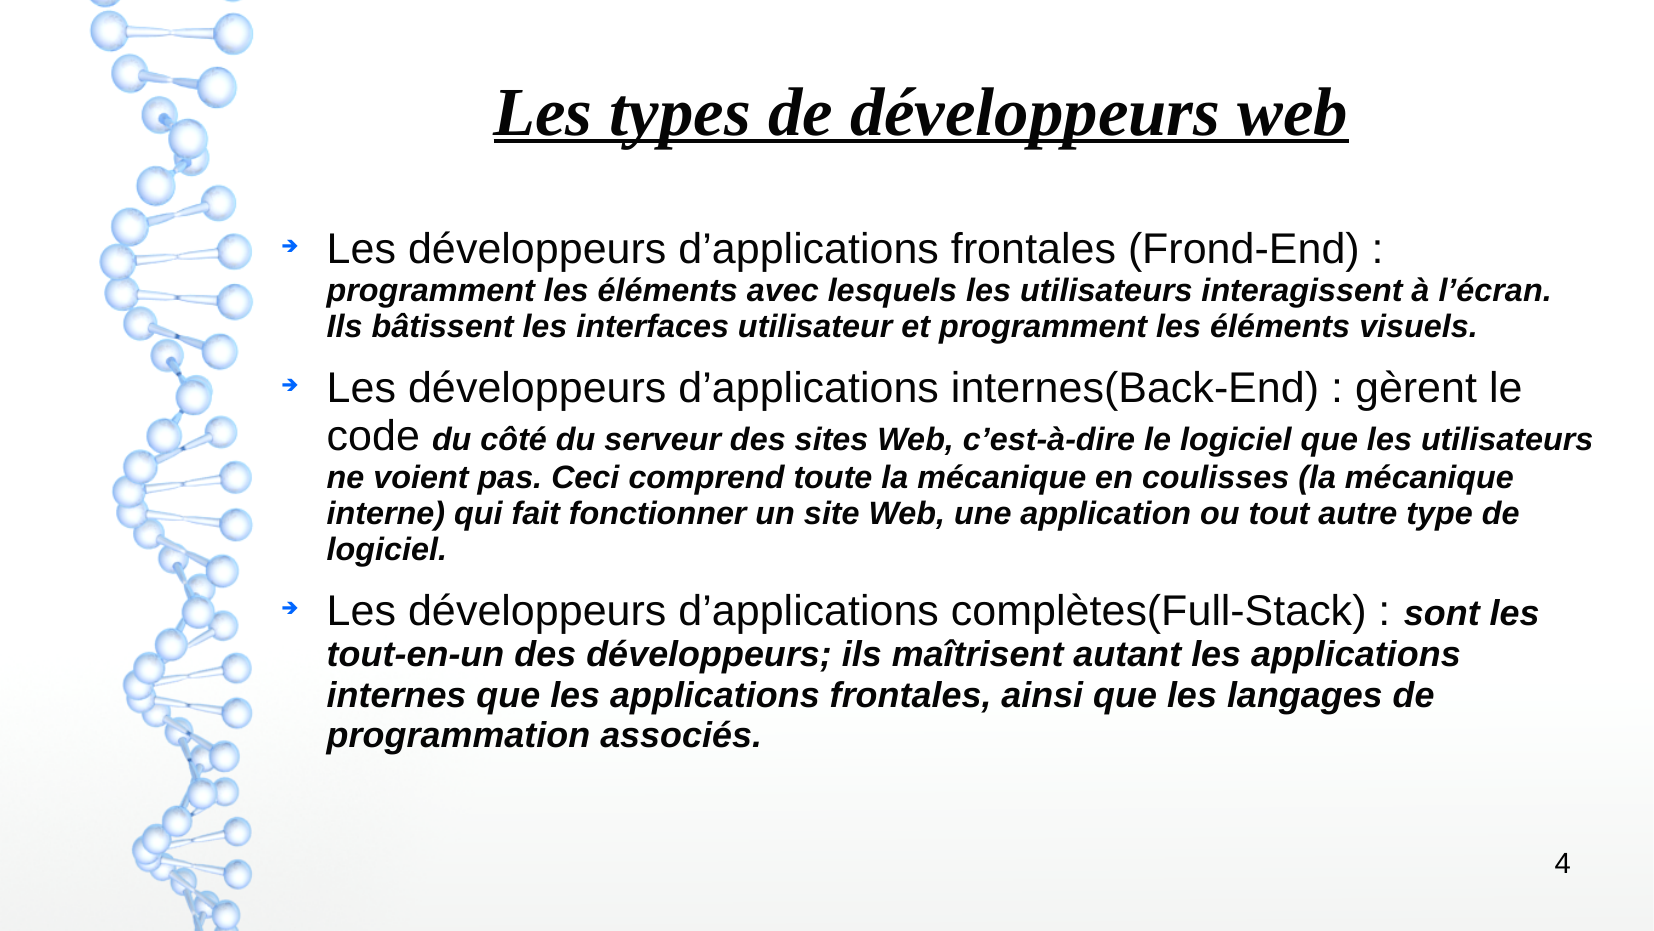

# Les types de développeurs web
Les développeurs d’applications frontales (Frond-End) : programment les éléments avec lesquels les utilisateurs interagissent à l’écran. Ils bâtissent les interfaces utilisateur et programment les éléments visuels.
Les développeurs d’applications internes(Back-End) : gèrent le code du côté du serveur des sites Web, c’est-à-dire le logiciel que les utilisateurs ne voient pas. Ceci comprend toute la mécanique en coulisses (la mécanique interne) qui fait fonctionner un site Web, une application ou tout autre type de logiciel.
Les développeurs d’applications complètes(Full-Stack) : sont les tout-en-un des développeurs; ils maîtrisent autant les applications internes que les applications frontales, ainsi que les langages de programmation associés.
4